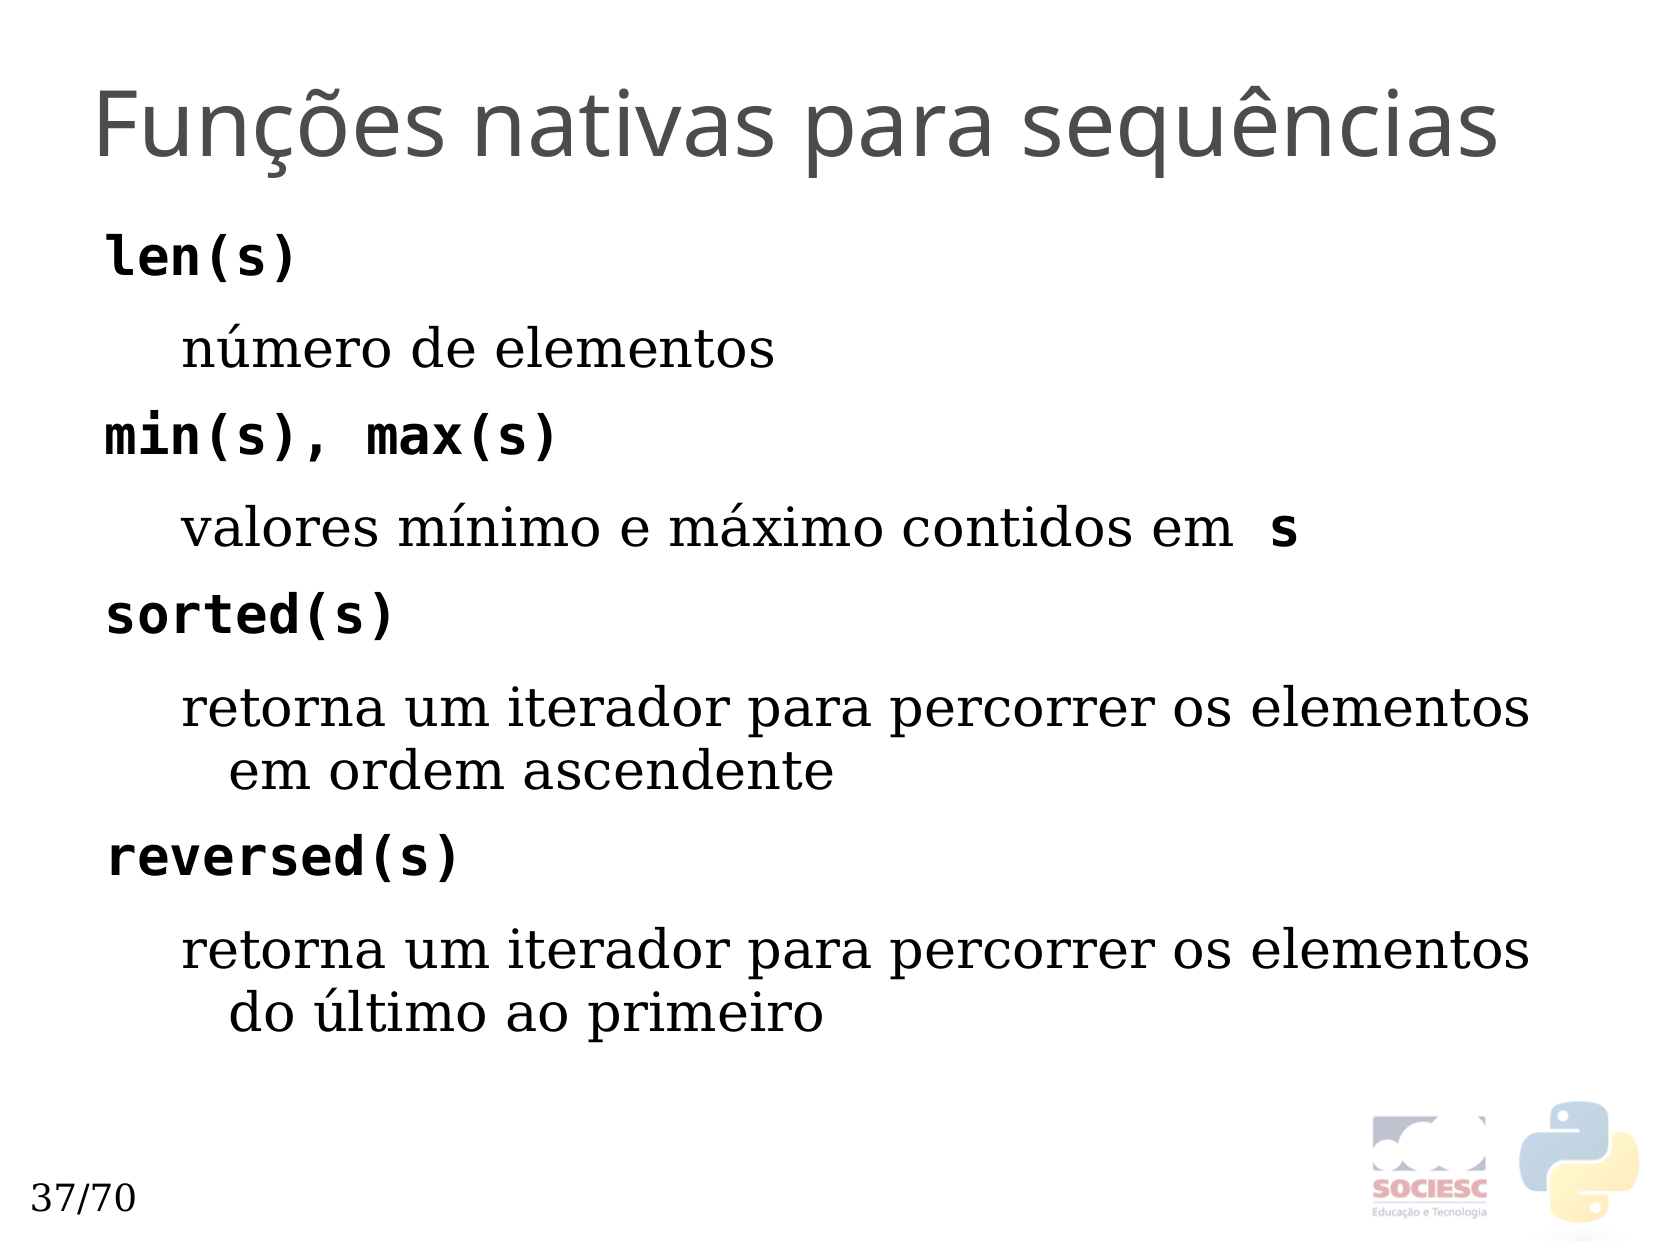

# Funções nativas para sequências
len(s)
número de elementos
min(s), max(s)
valores mínimo e máximo contidos em s
sorted(s)
retorna um iterador para percorrer os elementos em ordem ascendente
reversed(s)
retorna um iterador para percorrer os elementos do último ao primeiro